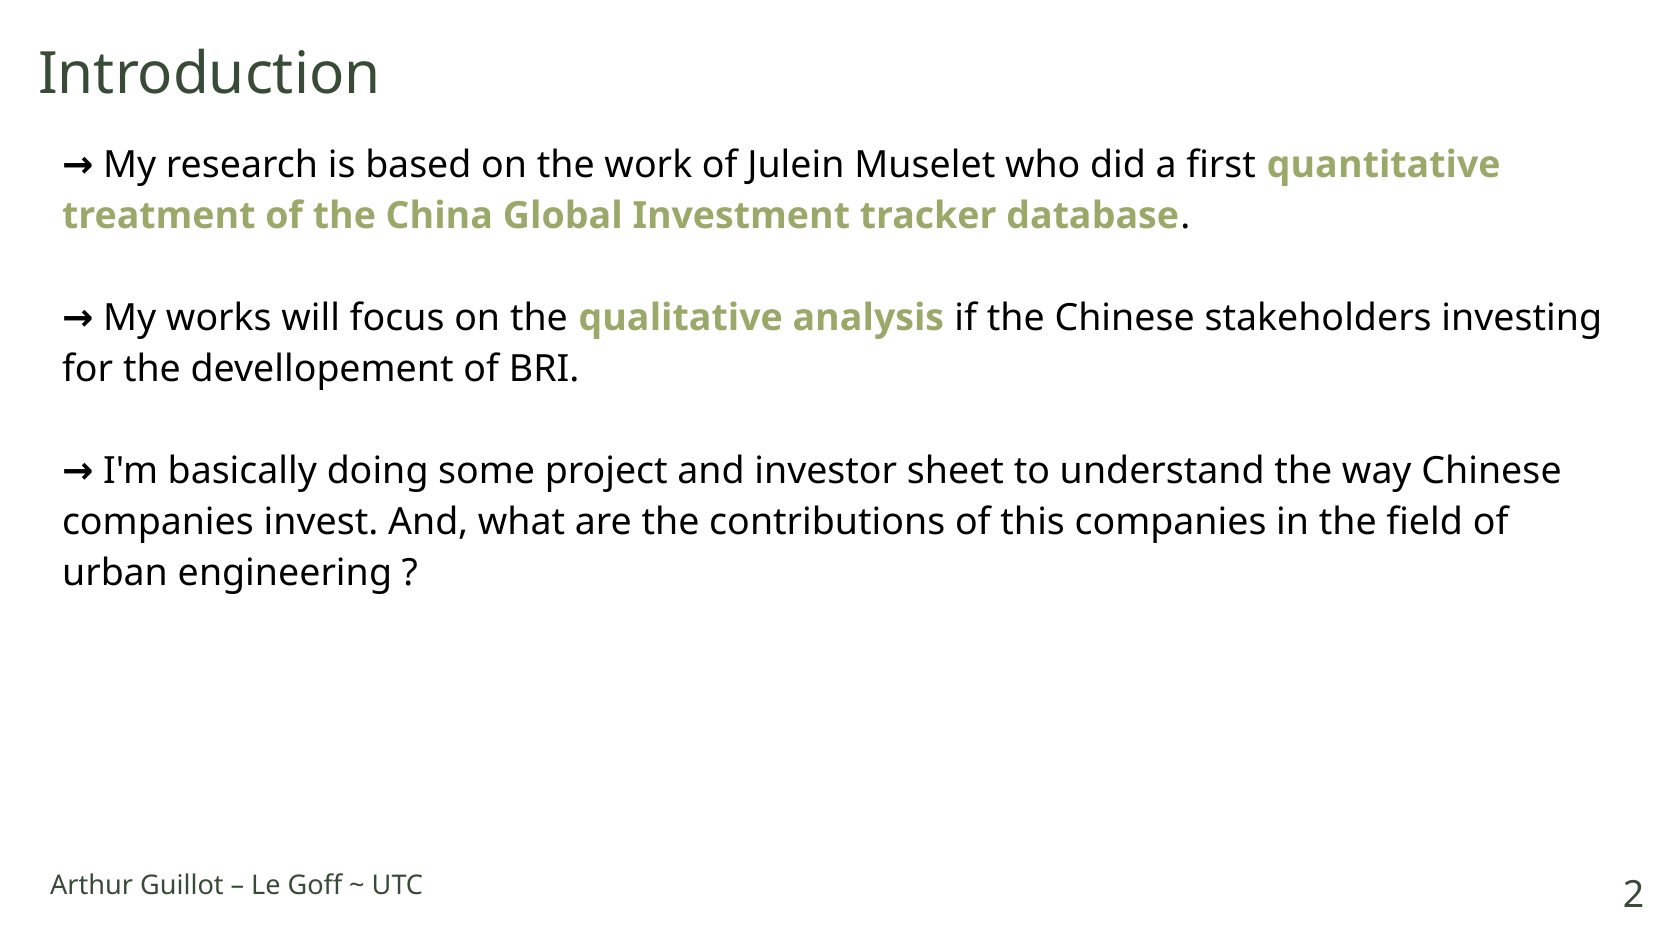

Introduction
→ My research is based on the work of Julein Muselet who did a first quantitative treatment of the China Global Investment tracker database.
→ My works will focus on the qualitative analysis if the Chinese stakeholders investing for the devellopement of BRI.
→ I'm basically doing some project and investor sheet to understand the way Chinese companies invest. And, what are the contributions of this companies in the field of urban engineering ?
Arthur Guillot – Le Goff ~ UTC